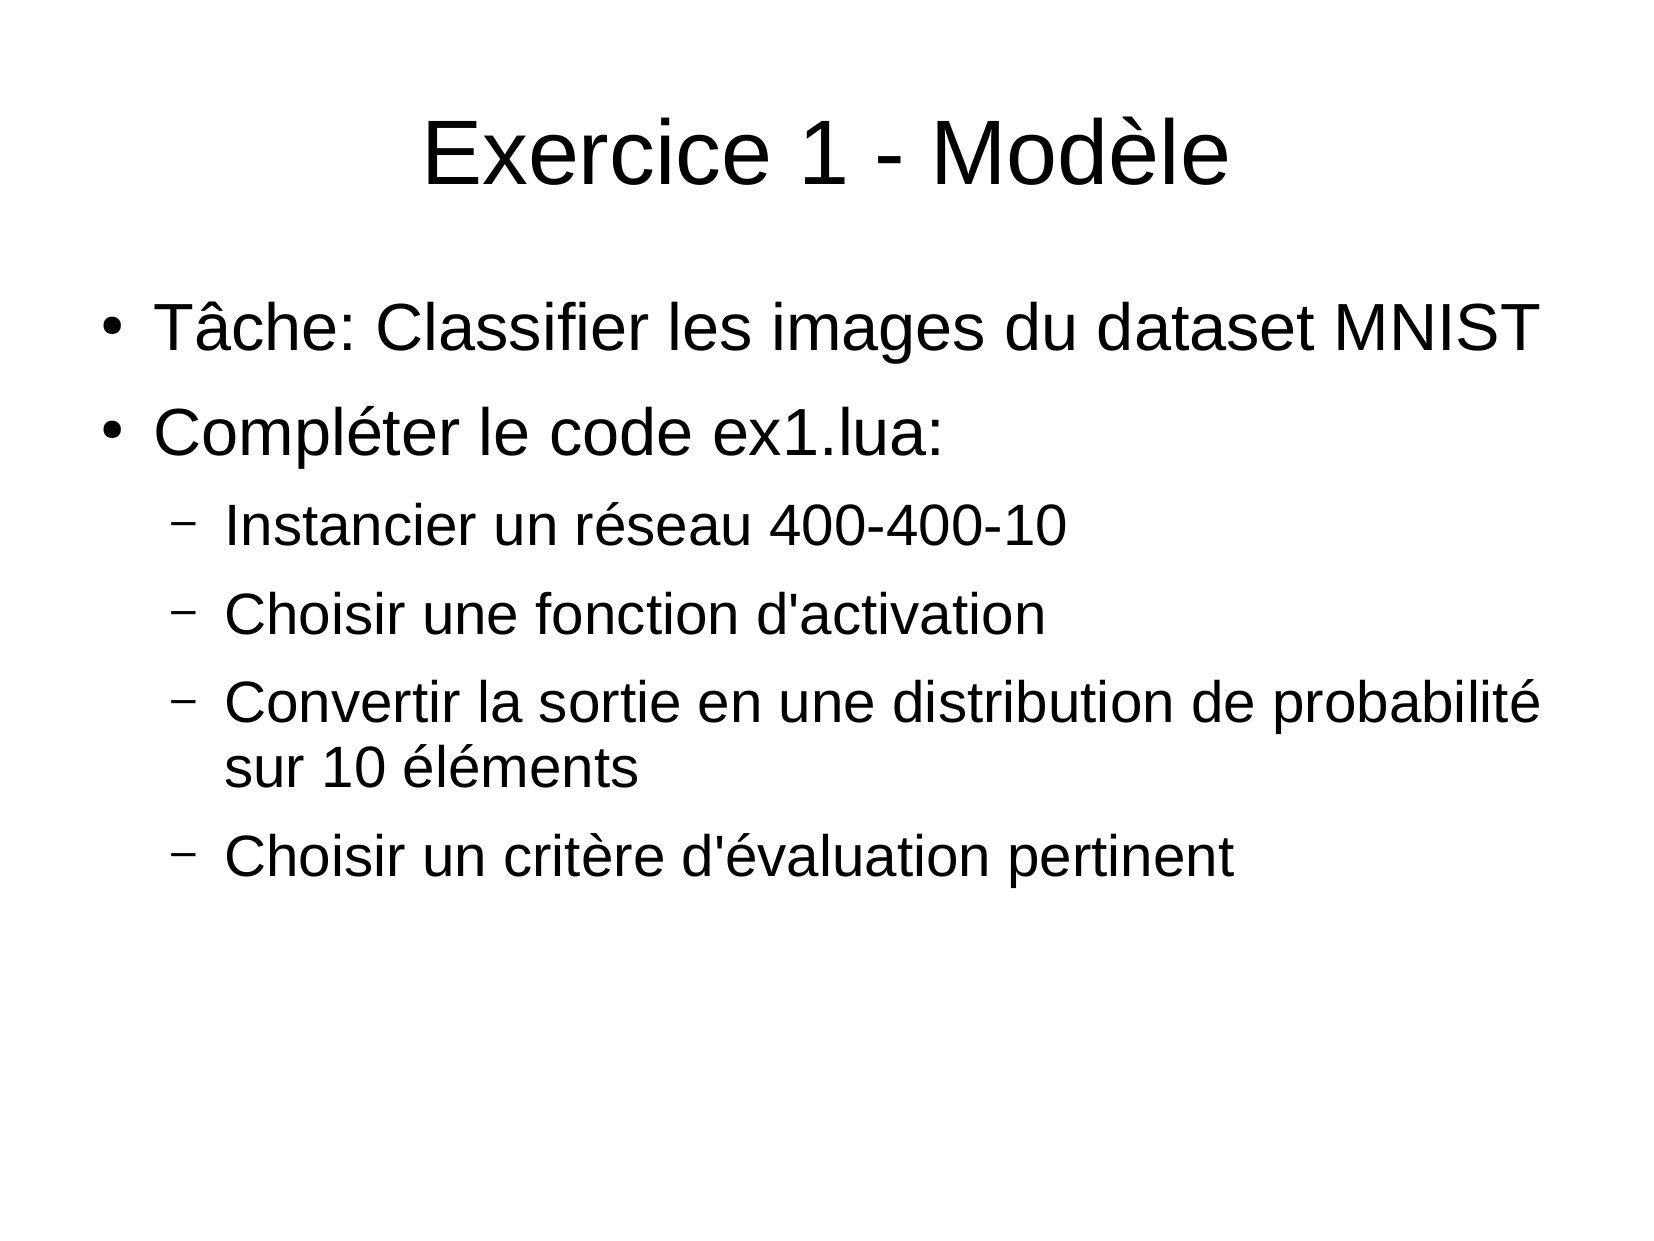

# Exercice 1 - Modèle
Tâche: Classifier les images du dataset MNIST
Compléter le code ex1.lua:
Instancier un réseau 400-400-10
Choisir une fonction d'activation
Convertir la sortie en une distribution de probabilité sur 10 éléments
Choisir un critère d'évaluation pertinent